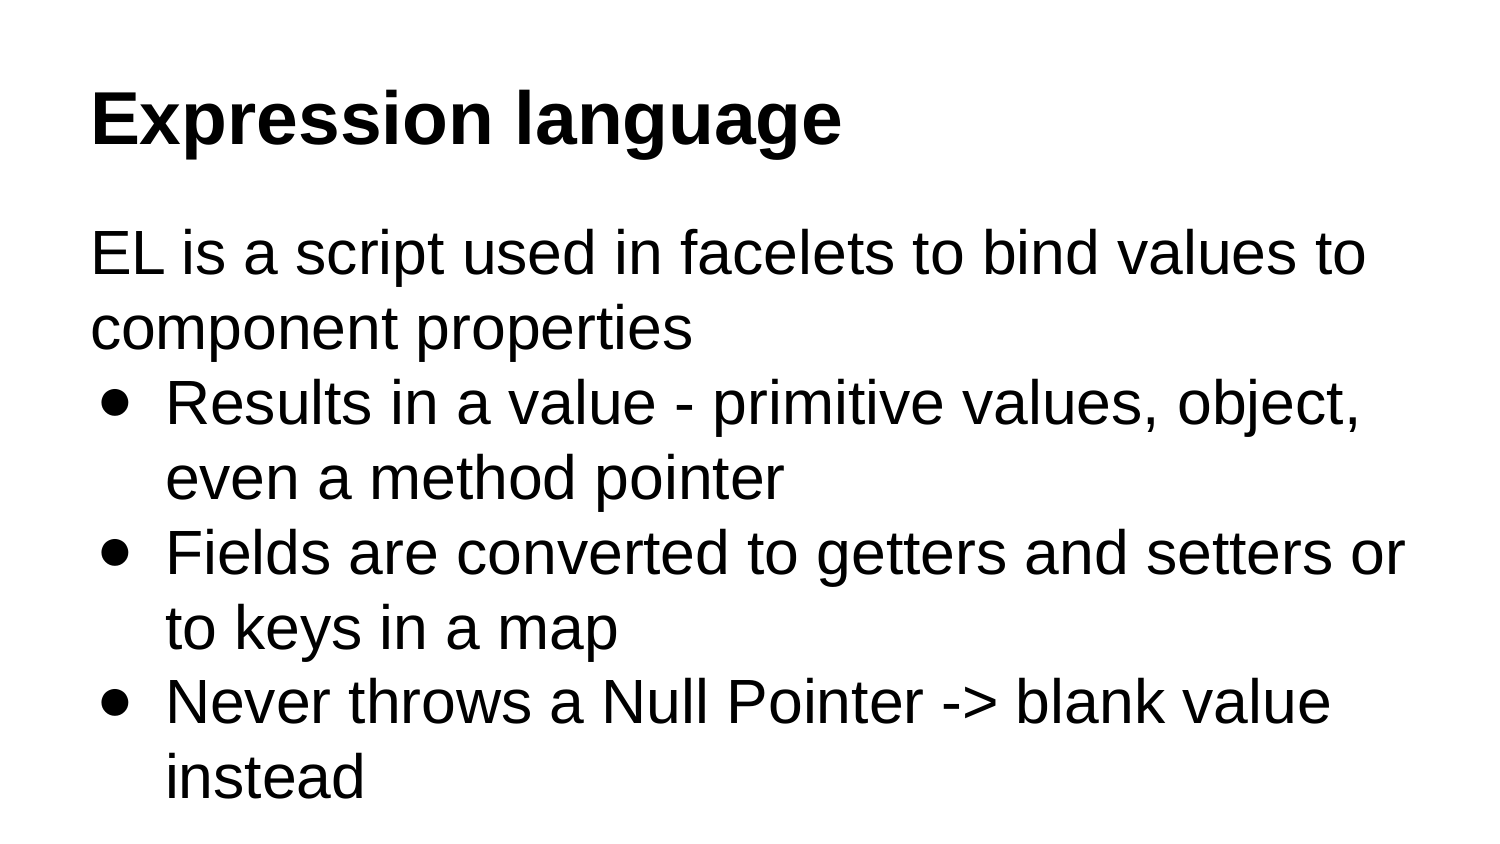

# Expression language
EL is a script used in facelets to bind values to component properties
Results in a value - primitive values, object, even a method pointer
Fields are converted to getters and setters or to keys in a map
Never throws a Null Pointer -> blank value instead